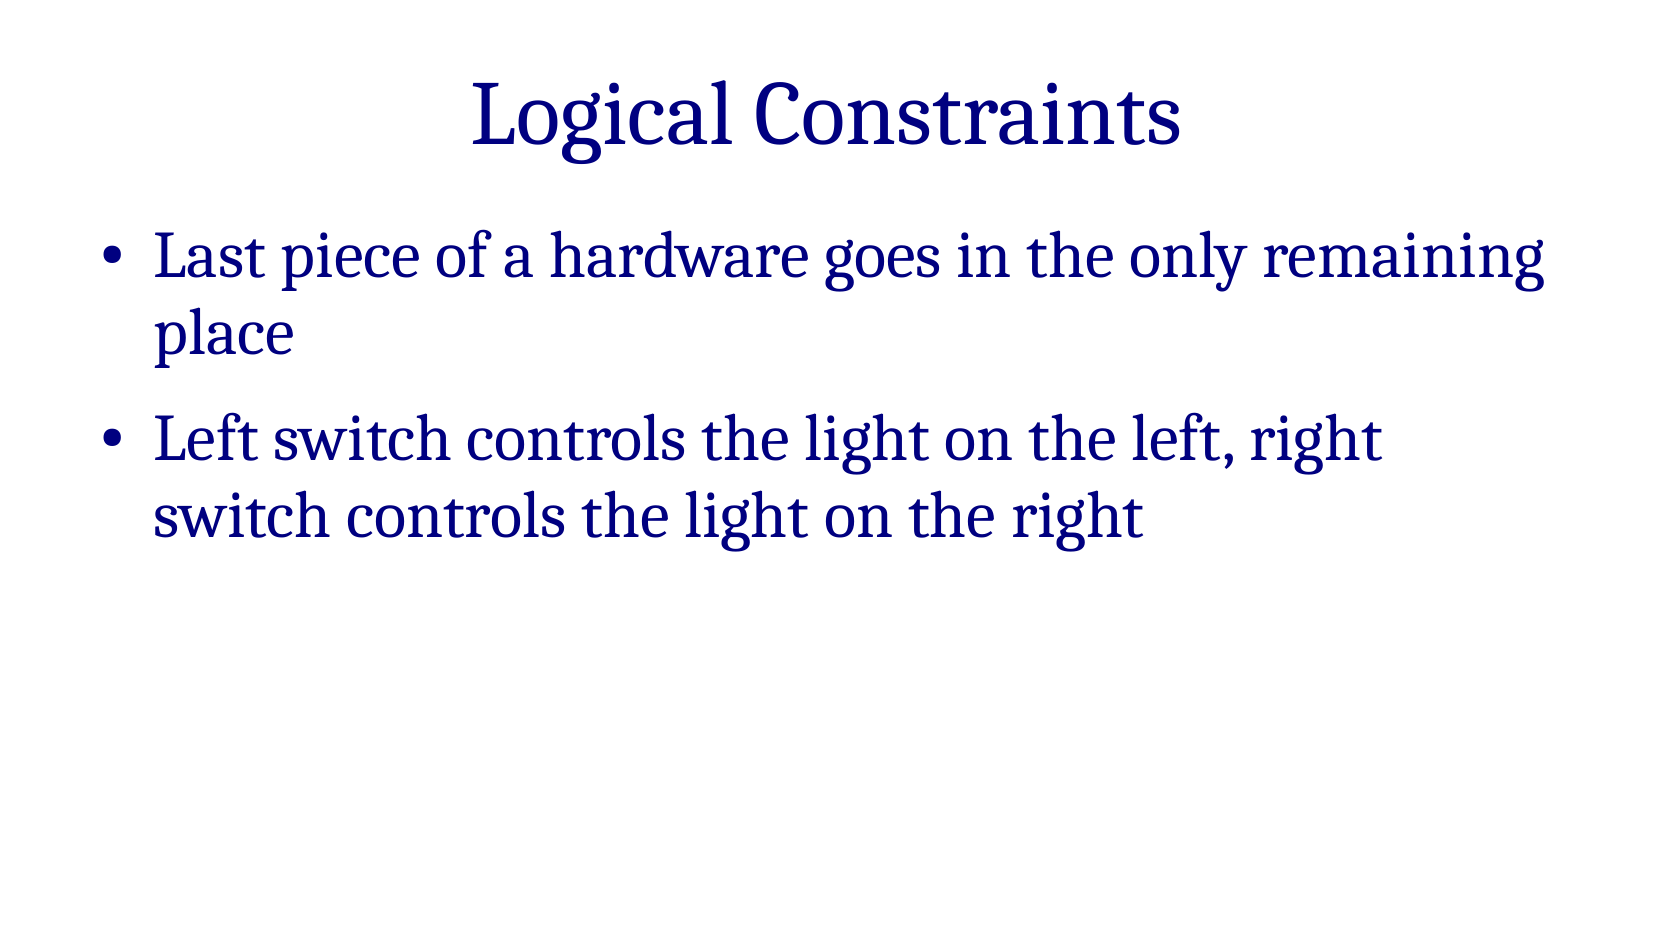

# Logical Constraints
Last piece of a hardware goes in the only remaining place
Left switch controls the light on the left, right switch controls the light on the right